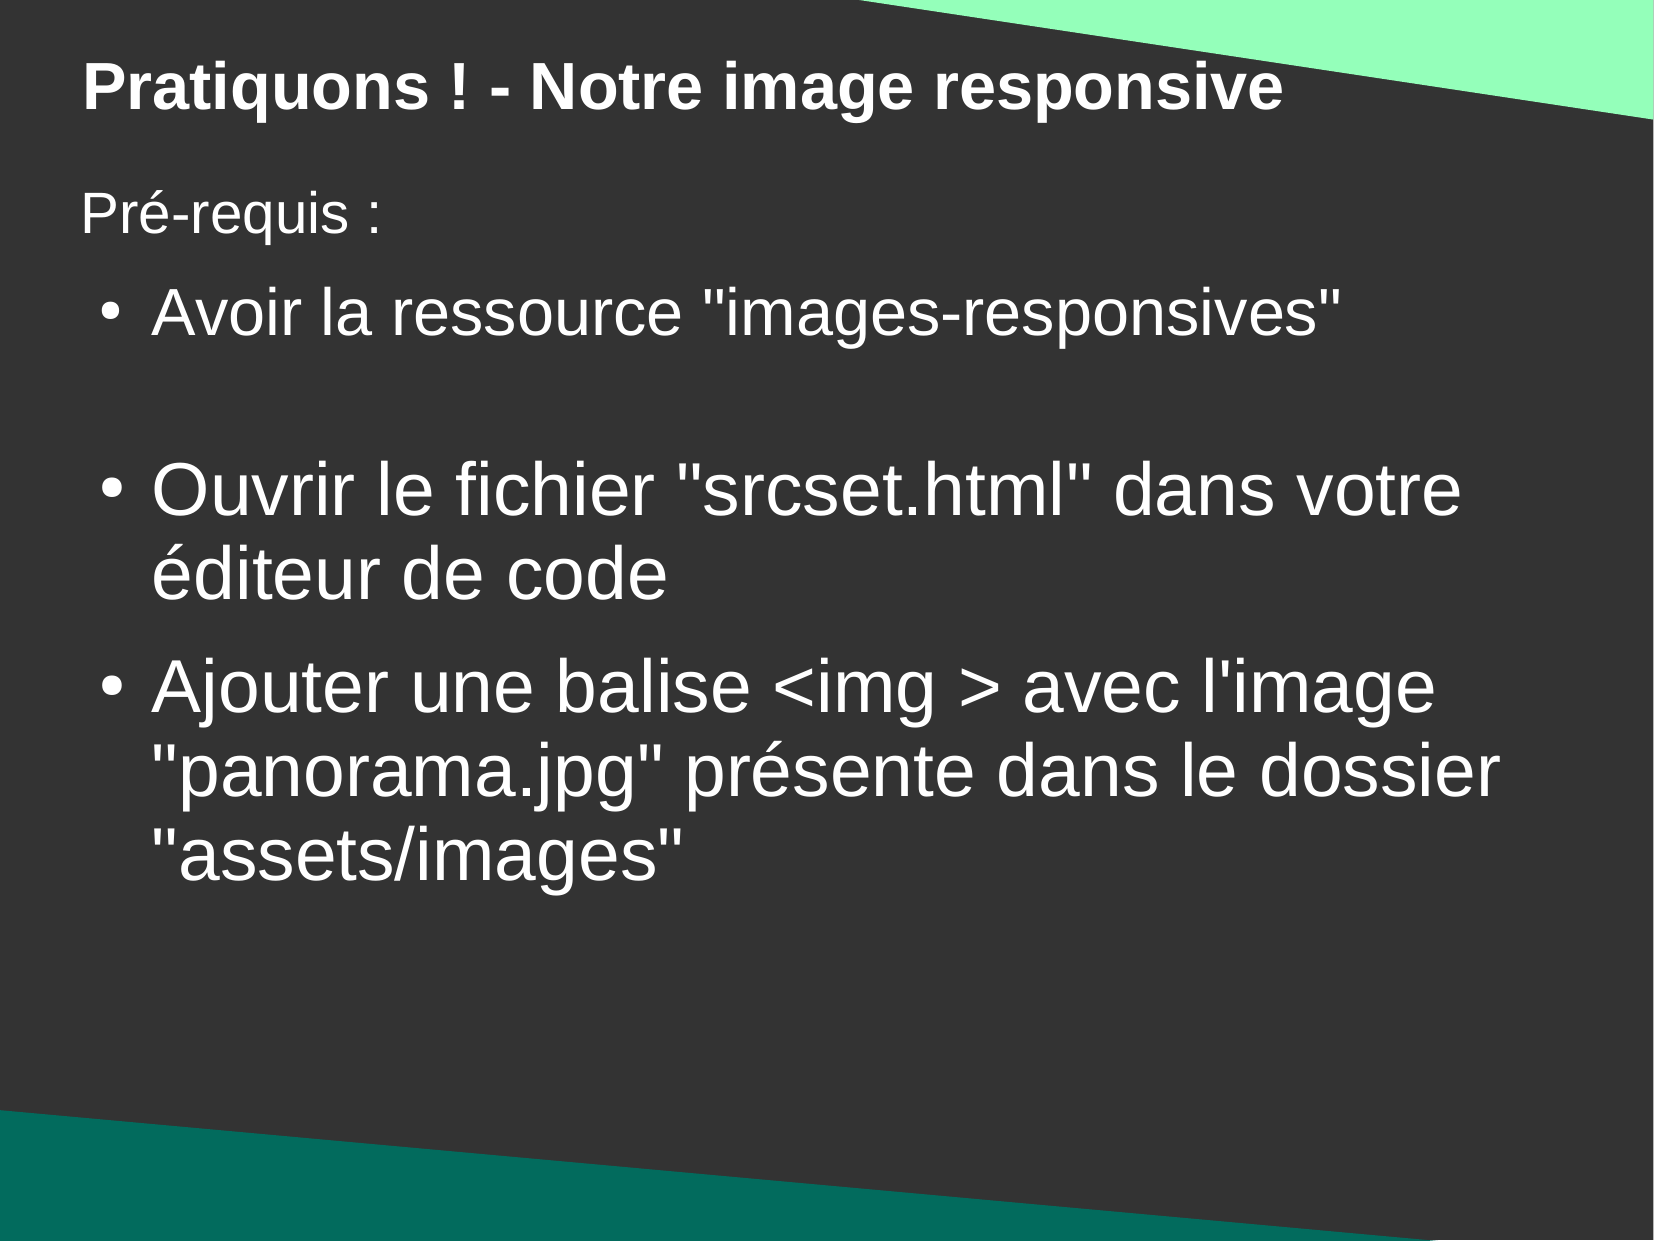

# Pratiquons ! - Notre image responsive
Pré-requis :
Avoir la ressource "images-responsives"
Ouvrir le fichier "srcset.html" dans votre éditeur de code
Ajouter une balise <img > avec l'image "panorama.jpg" présente dans le dossier "assets/images"